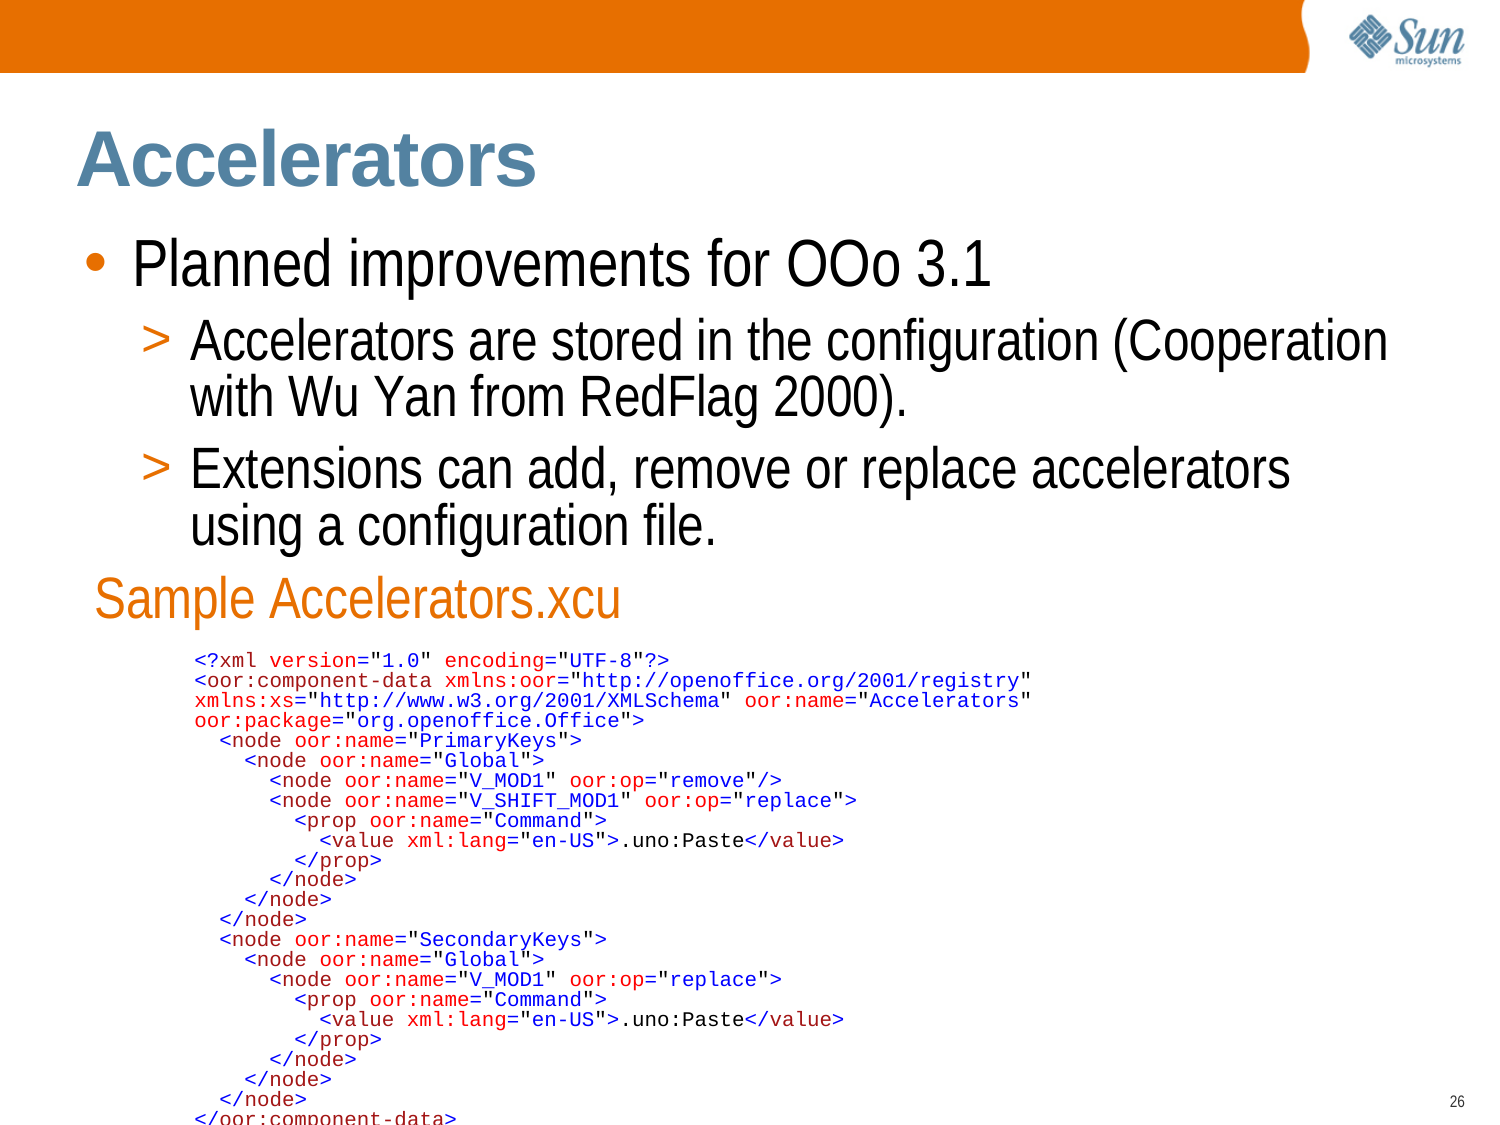

# Accelerators
Planned improvements for OOo 3.1
Accelerators are stored in the configuration (Cooperation with Wu Yan from RedFlag 2000).
Extensions can add, remove or replace accelerators using a configuration file.
Sample Accelerators.xcu
<?xml version="1.0" encoding="UTF-8"?>
<oor:component-data xmlns:oor="http://openoffice.org/2001/registry" xmlns:xs="http://www.w3.org/2001/XMLSchema" oor:name="Accelerators" oor:package="org.openoffice.Office">
 <node oor:name="PrimaryKeys">
 <node oor:name="Global">
 <node oor:name="V_MOD1" oor:op="remove"/>
 <node oor:name="V_SHIFT_MOD1" oor:op="replace">
 <prop oor:name="Command">
 <value xml:lang="en-US">.uno:Paste</value>
 </prop>
 </node>
 </node>
 </node>
 <node oor:name="SecondaryKeys">
 <node oor:name="Global">
 <node oor:name="V_MOD1" oor:op="replace">
 <prop oor:name="Command">
 <value xml:lang="en-US">.uno:Paste</value>
 </prop>
 </node>
 </node>
 </node>
</oor:component-data>